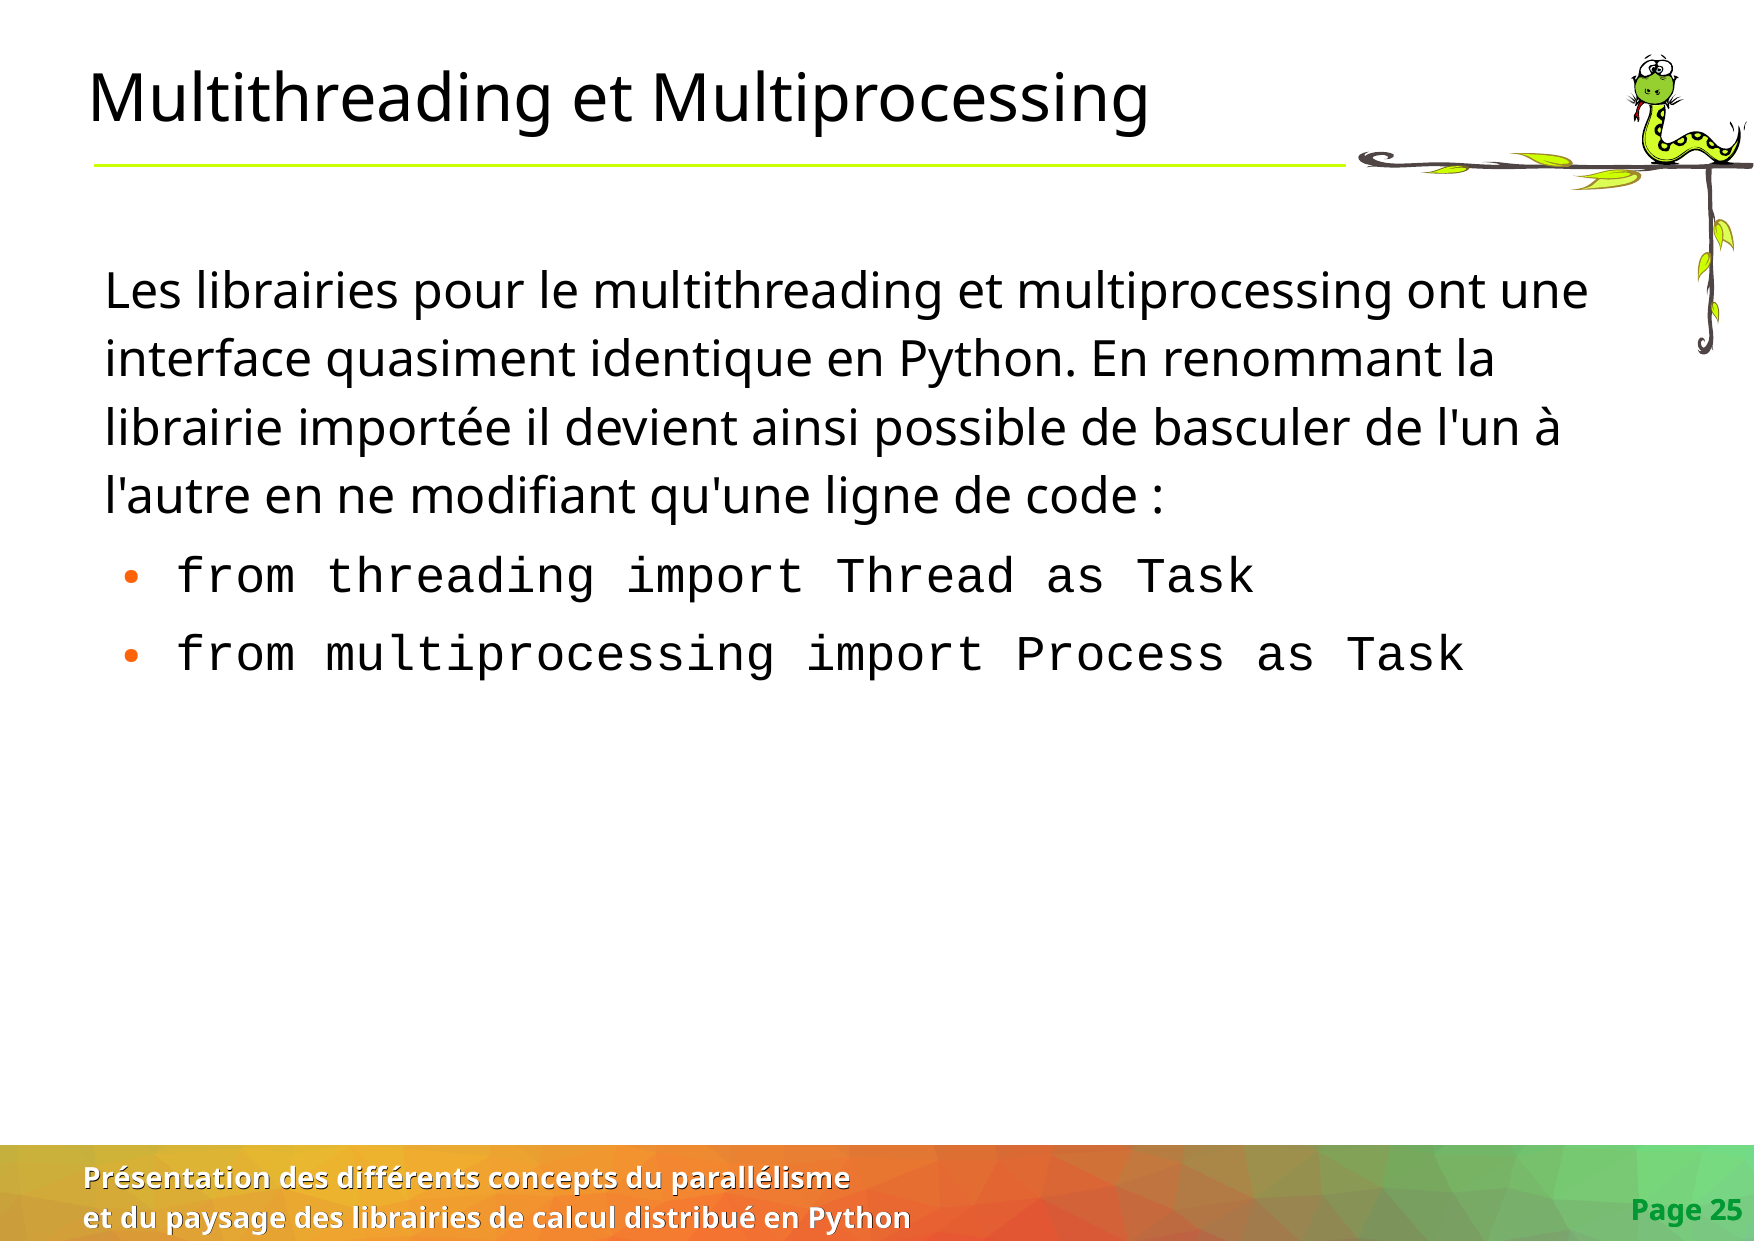

# Multithreading et Multiprocessing
Les librairies pour le multithreading et multiprocessing ont une interface quasiment identique en Python. En renommant la librairie importée il devient ainsi possible de basculer de l'un à l'autre en ne modifiant qu'une ligne de code :
from threading import Thread as Task
from multiprocessing import Process as Task
25